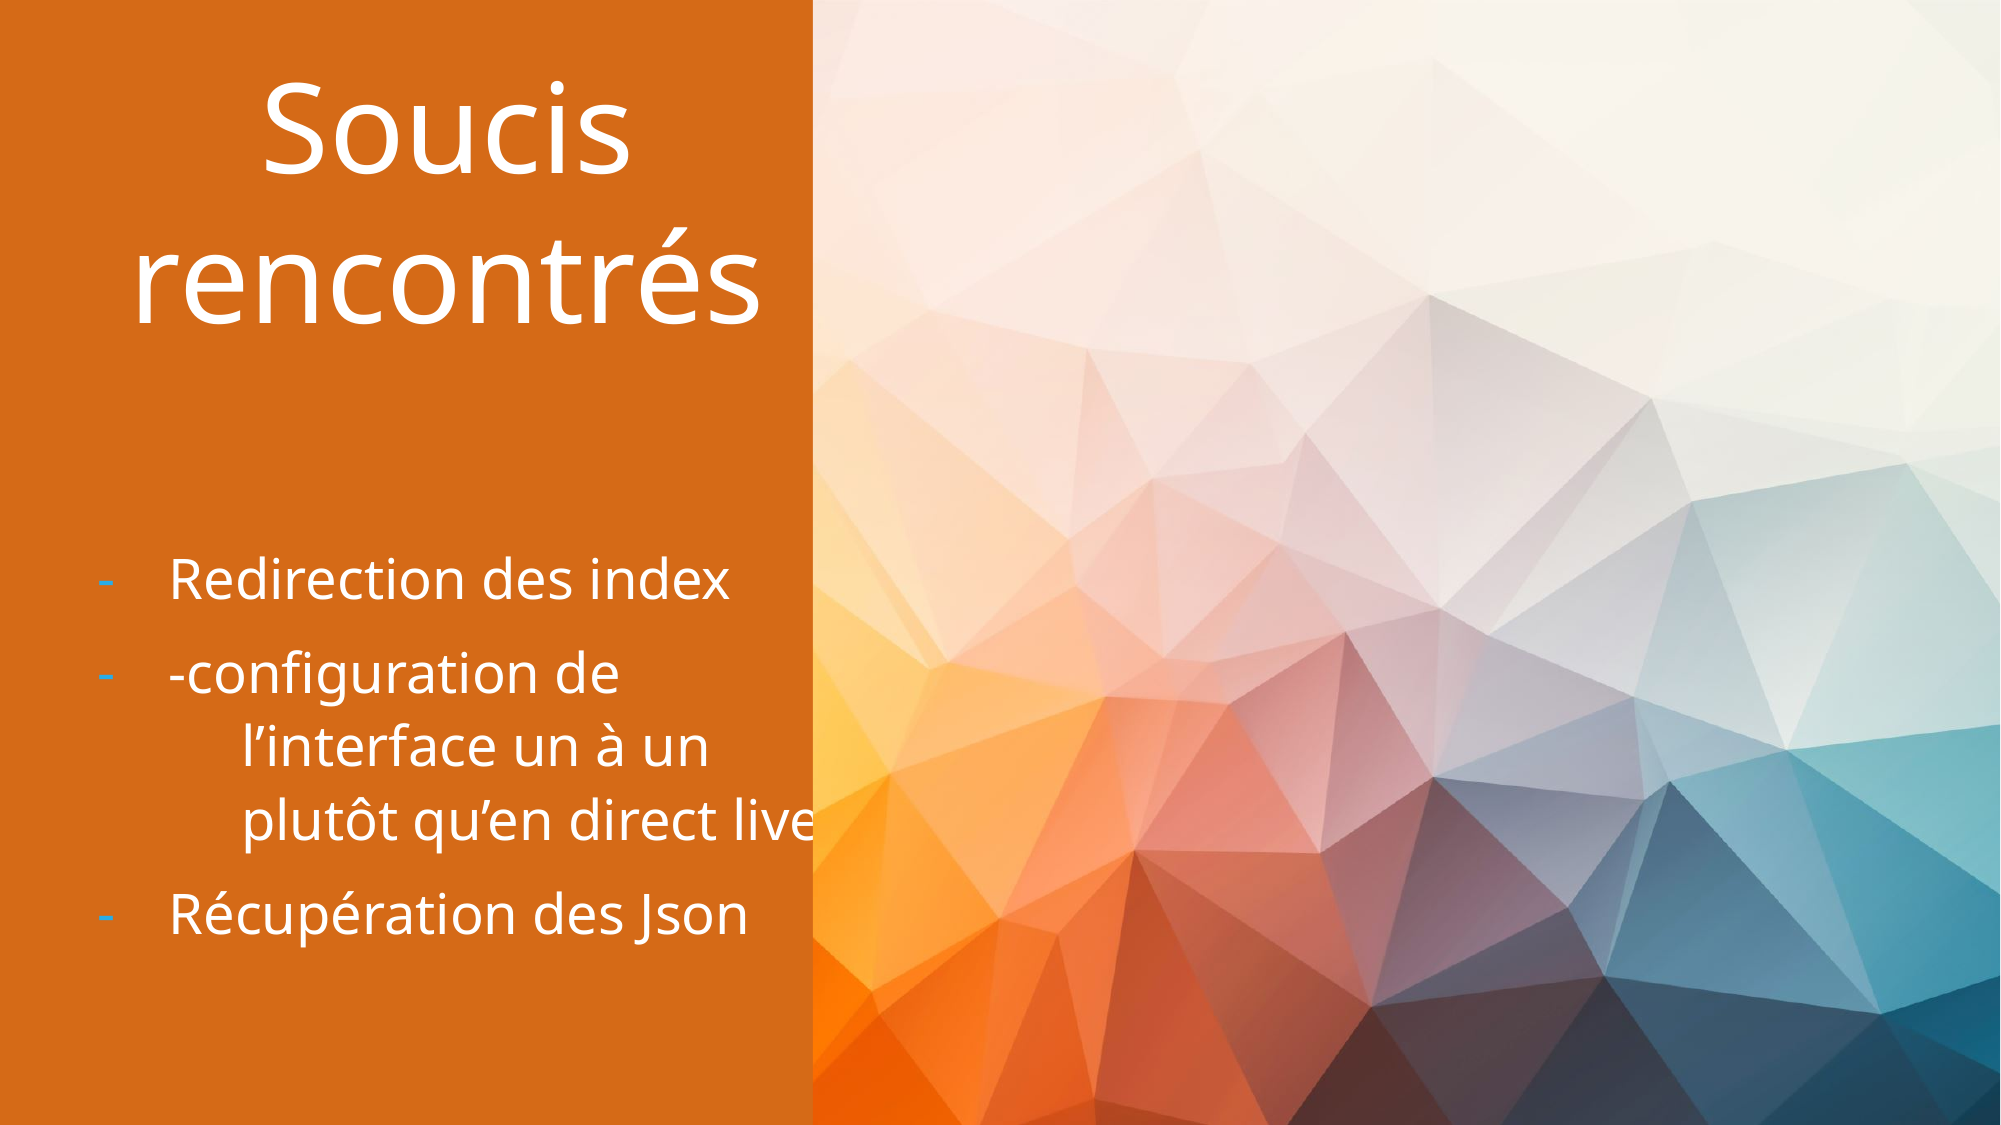

# Soucis rencontrés
Redirection des index
-configuration de l’interface un à un plutôt qu’en direct live
Récupération des Json